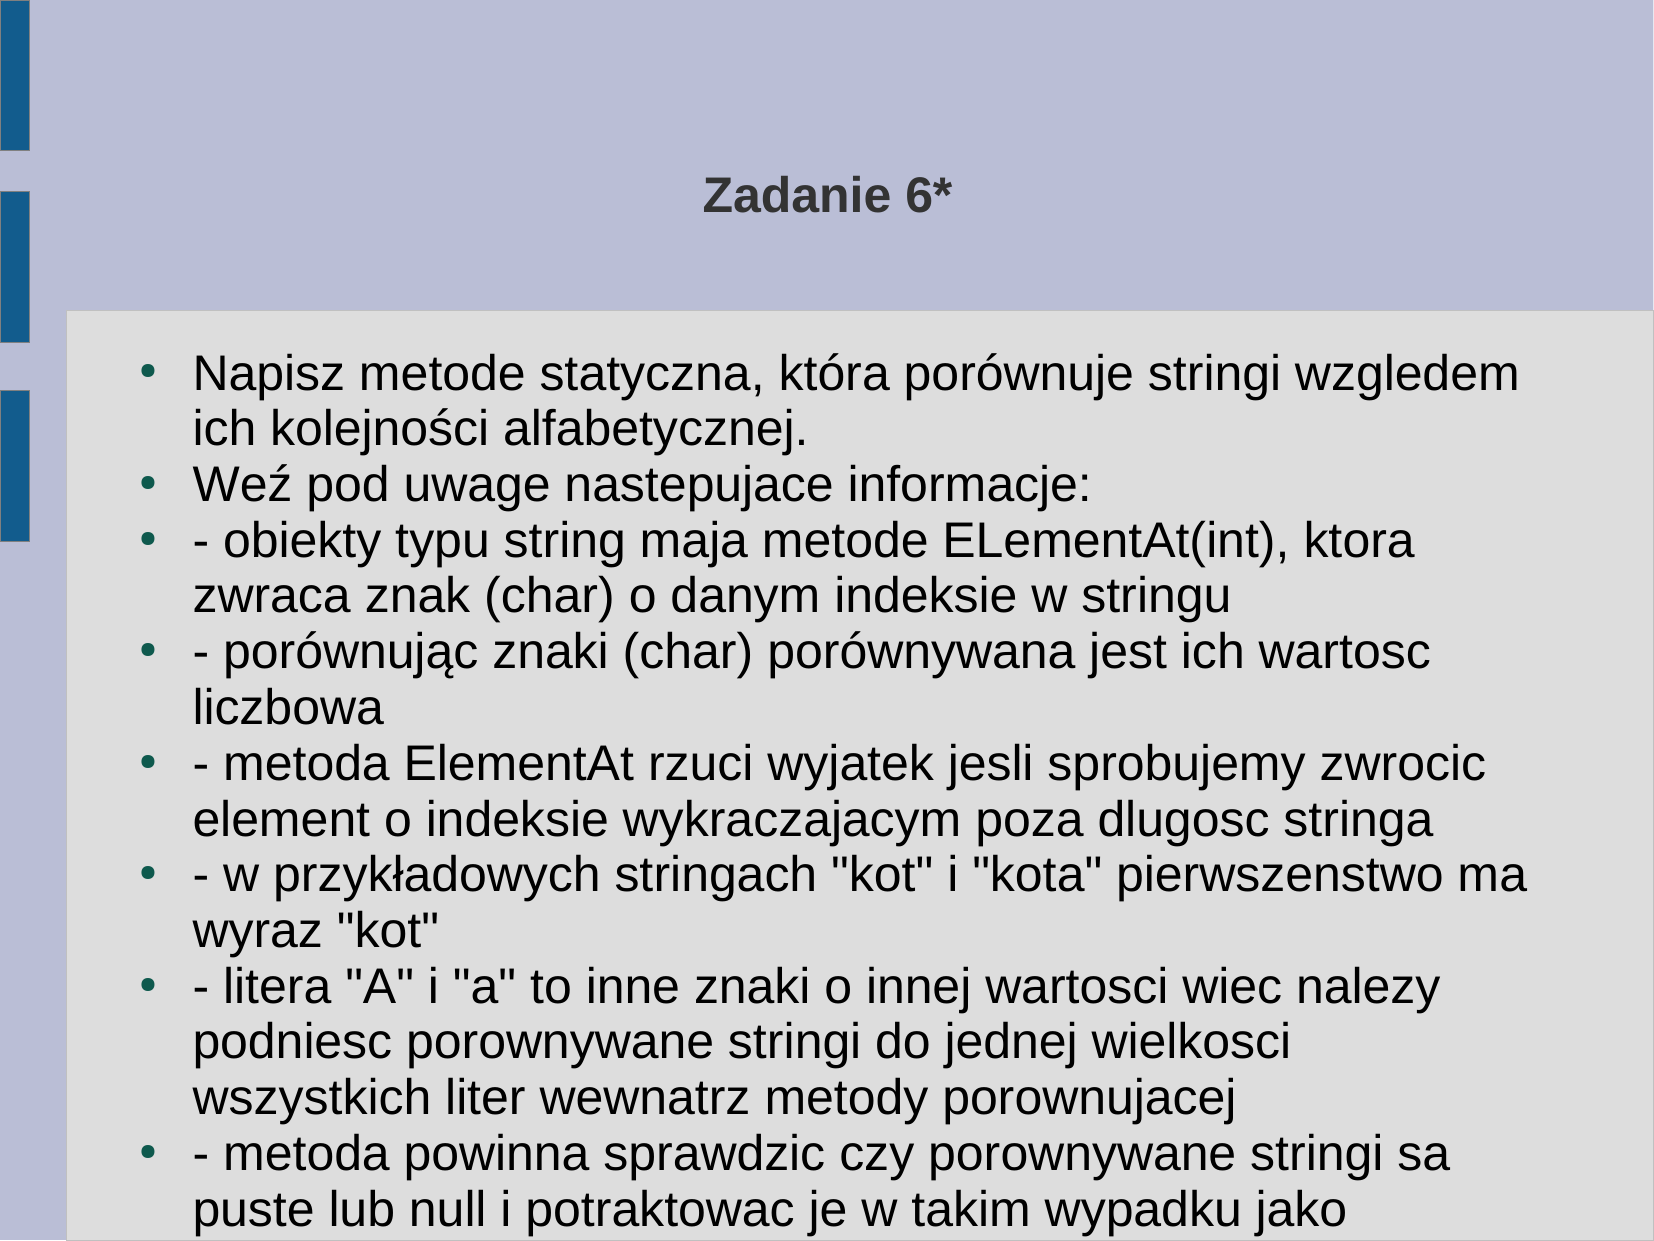

# Zadanie 6*
Napisz metode statyczna, która porównuje stringi wzgledem ich kolejności alfabetycznej.
Weź pod uwage nastepujace informacje:
- obiekty typu string maja metode ELementAt(int), ktora zwraca znak (char) o danym indeksie w stringu
- porównując znaki (char) porównywana jest ich wartosc liczbowa
- metoda ElementAt rzuci wyjatek jesli sprobujemy zwrocic element o indeksie wykraczajacym poza dlugosc stringa
- w przykładowych stringach "kot" i "kota" pierwszenstwo ma wyraz "kot"
- litera "A" i "a" to inne znaki o innej wartosci wiec nalezy podniesc porownywane stringi do jednej wielkosci wszystkich liter wewnatrz metody porownujacej
- metoda powinna sprawdzic czy porownywane stringi sa puste lub null i potraktowac je w takim wypadku jako pierwsze w kolejnosci alfabetycznej